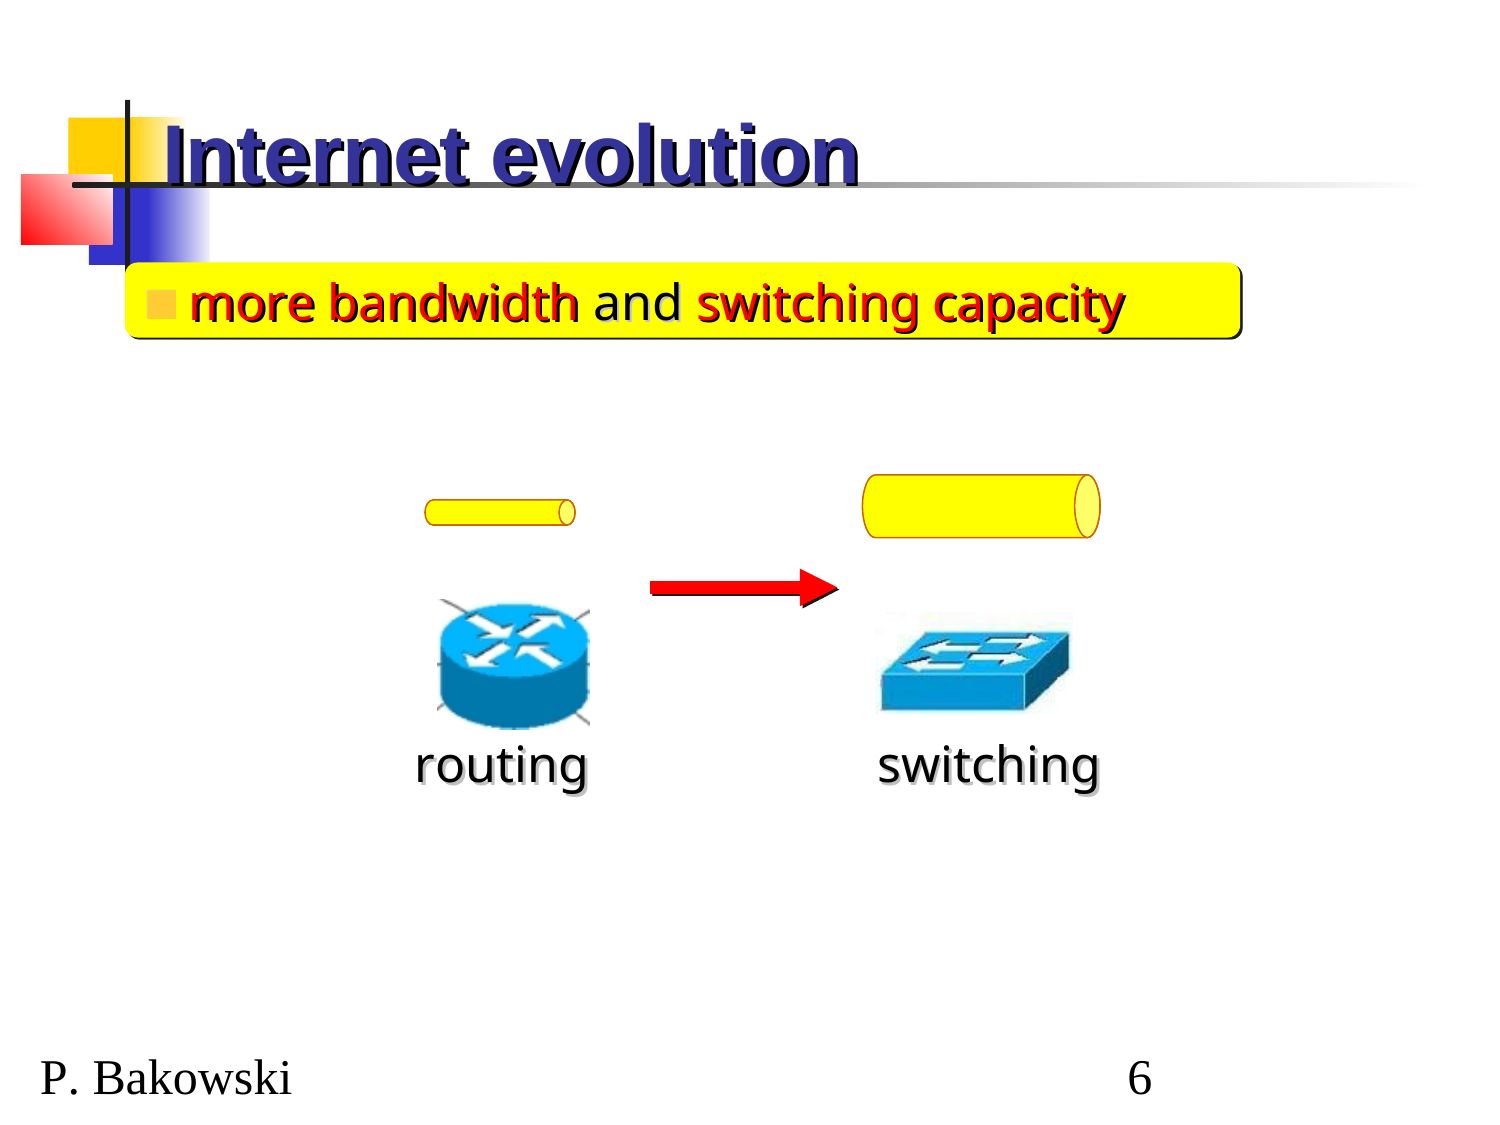

# Internet evolution
 more bandwidth and switching capacity
routing
switching
P.Bakowski
6